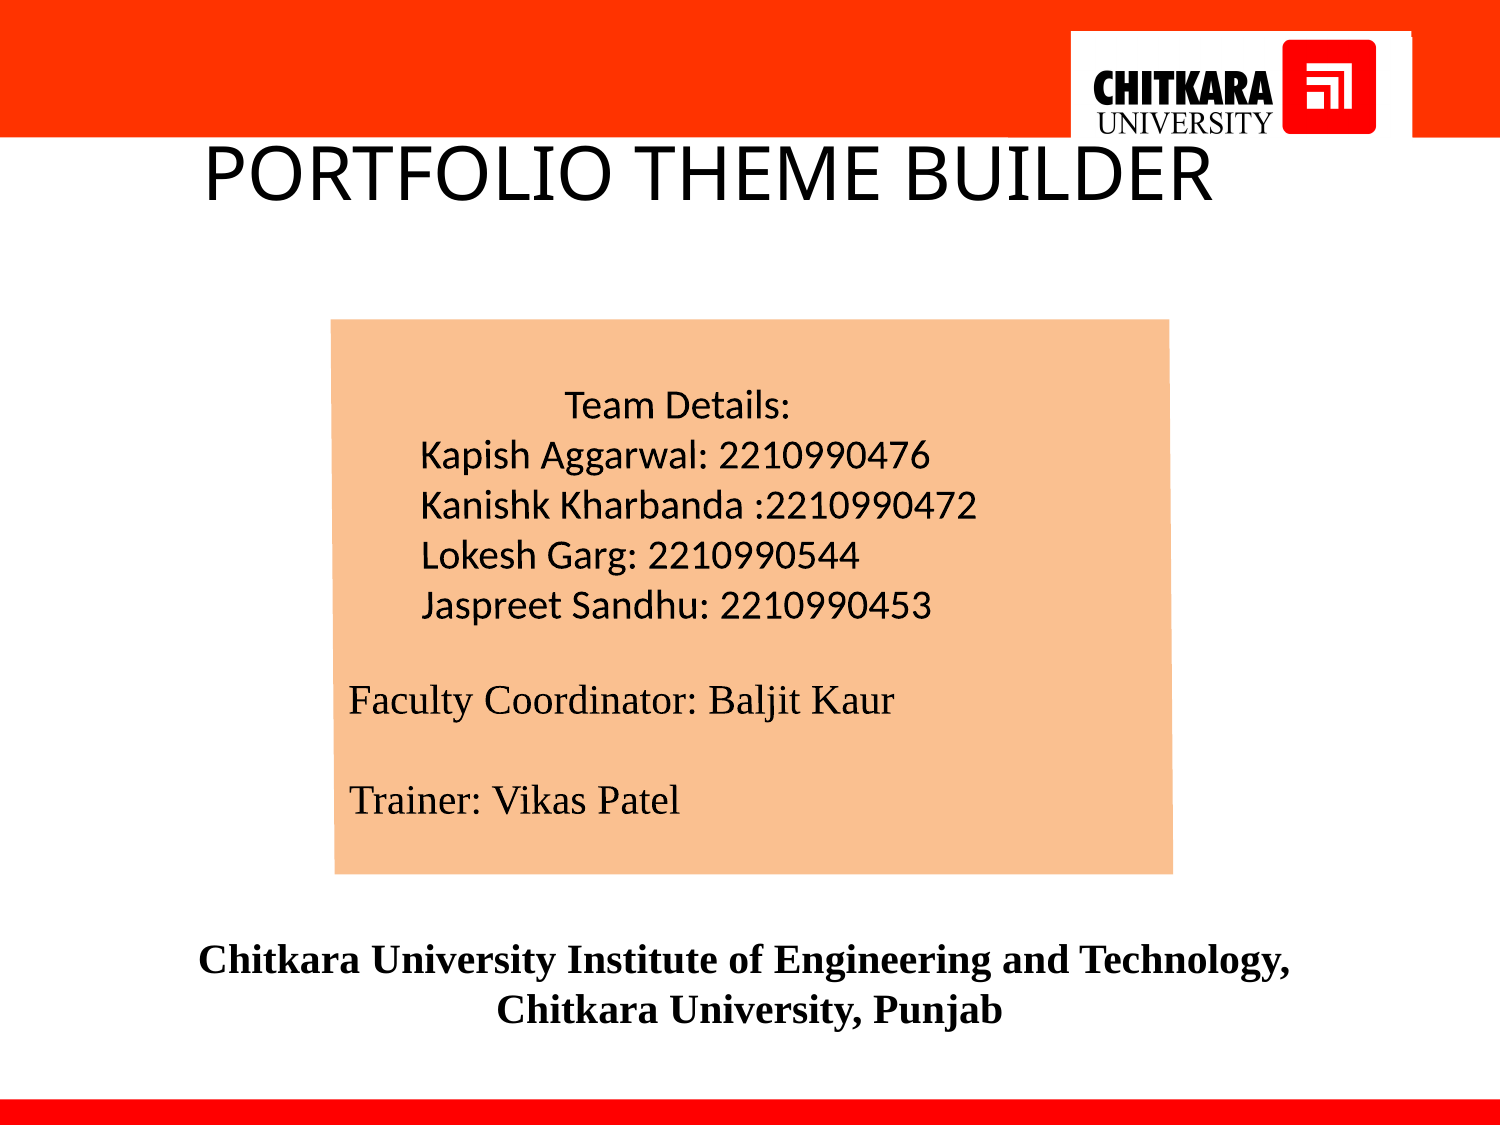

PORTFOLIO THEME BUILDER
 Team Details:
	Kapish Aggarwal: 2210990476
	Kanishk Kharbanda :2210990472
	Lokesh Garg: 2210990544
	Jaspreet Sandhu: 2210990453
Faculty Coordinator: Baljit Kaur
Trainer: Vikas Patel
Chitkara University Institute of Engineering and Technology,
Chitkara University, Punjab